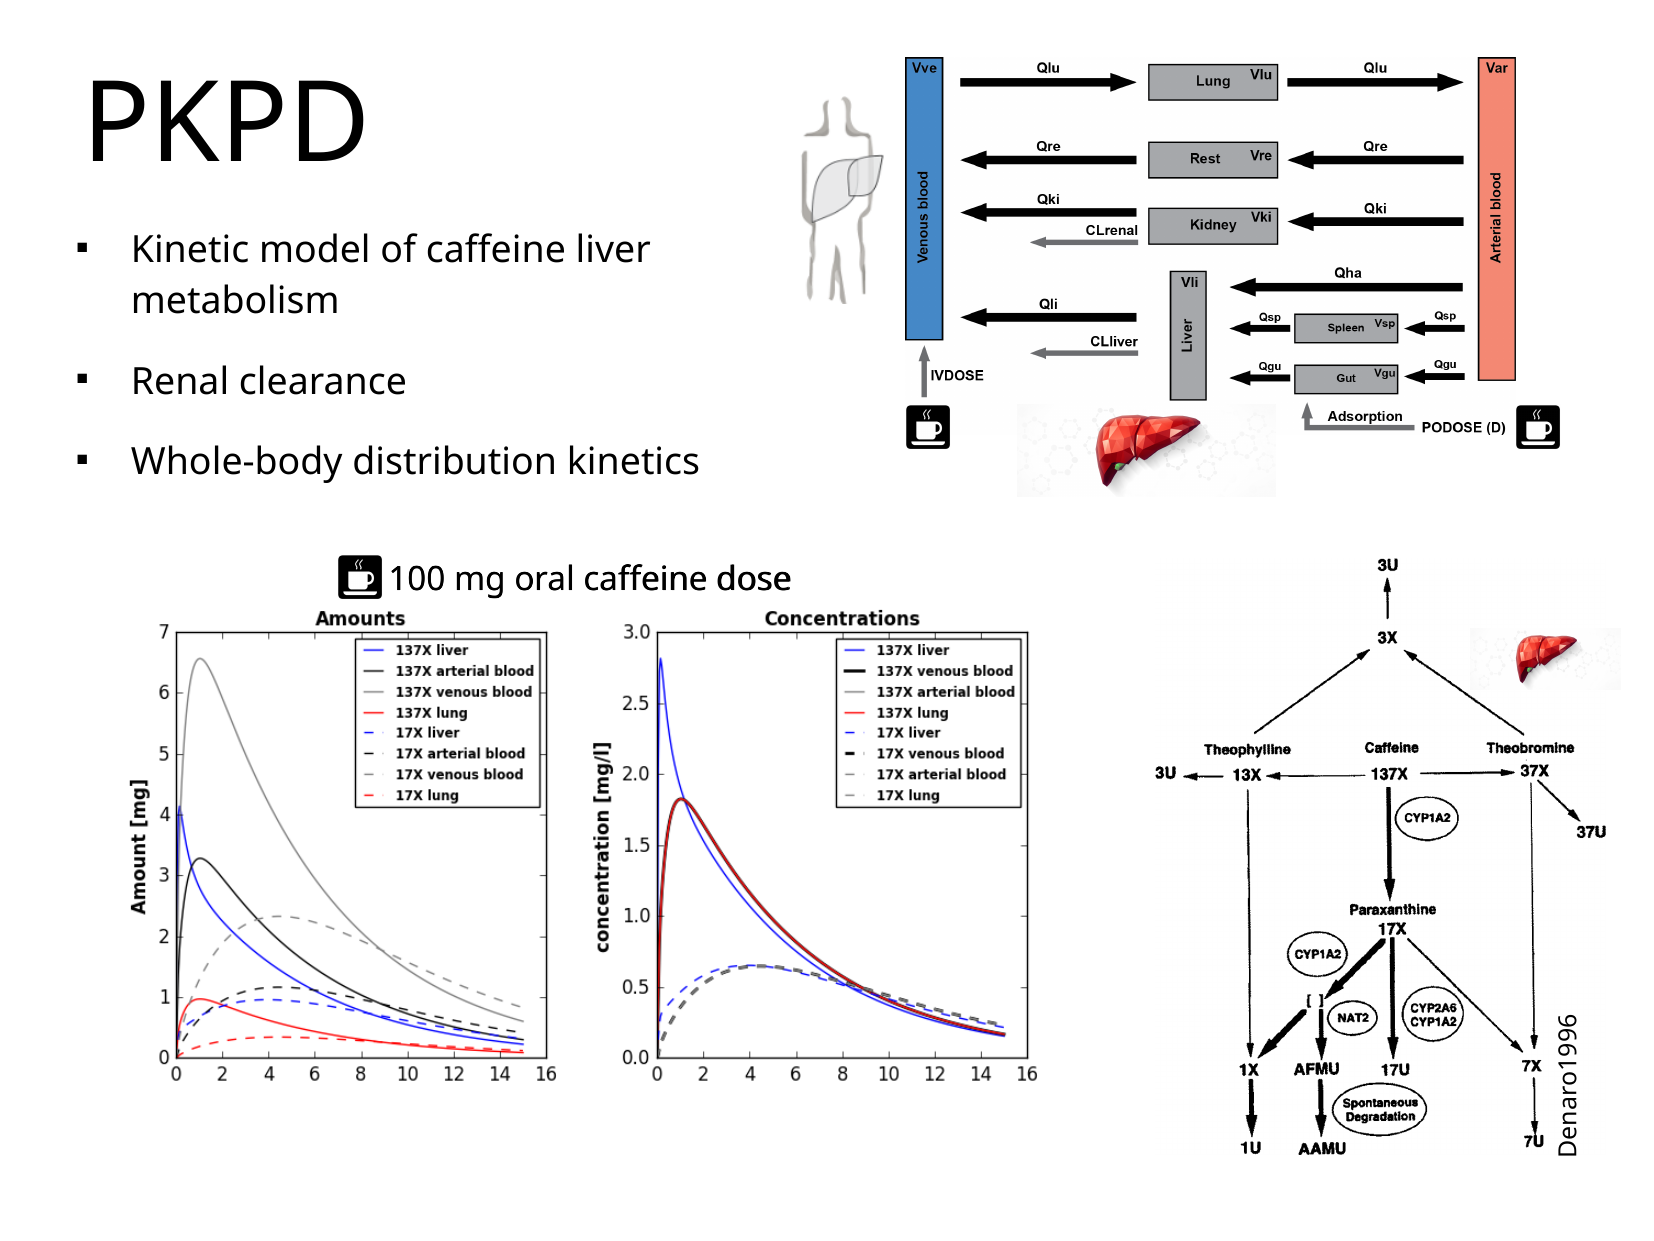

TODO: Illustrator (liver & human image)
TODO: better network image
# PKPD
Kinetic model of caffeine liver metabolism
Renal clearance
Whole-body distribution kinetics
100 mg oral caffeine dose
Denaro1996